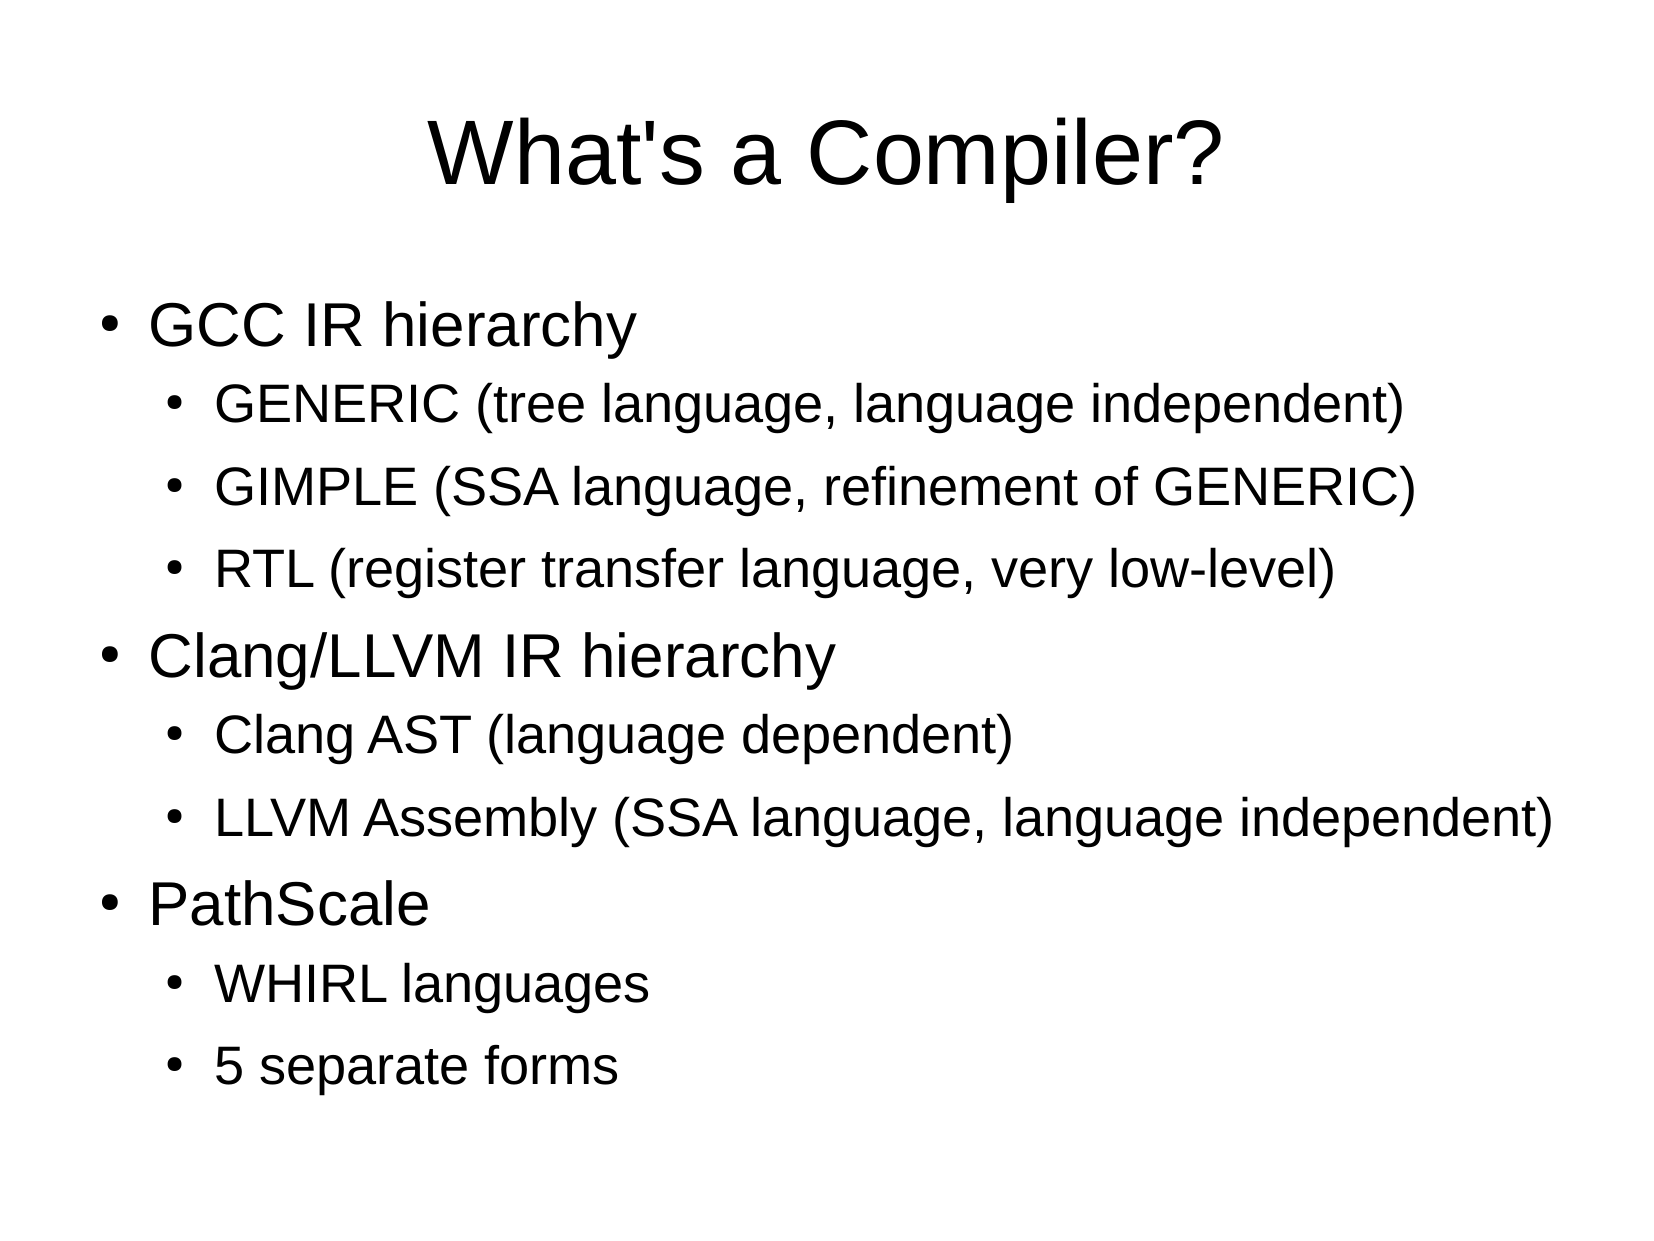

# What's a Compiler?
GCC IR hierarchy
GENERIC (tree language, language independent)
GIMPLE (SSA language, refinement of GENERIC)
RTL (register transfer language, very low-level)
Clang/LLVM IR hierarchy
Clang AST (language dependent)
LLVM Assembly (SSA language, language independent)
PathScale
WHIRL languages
5 separate forms